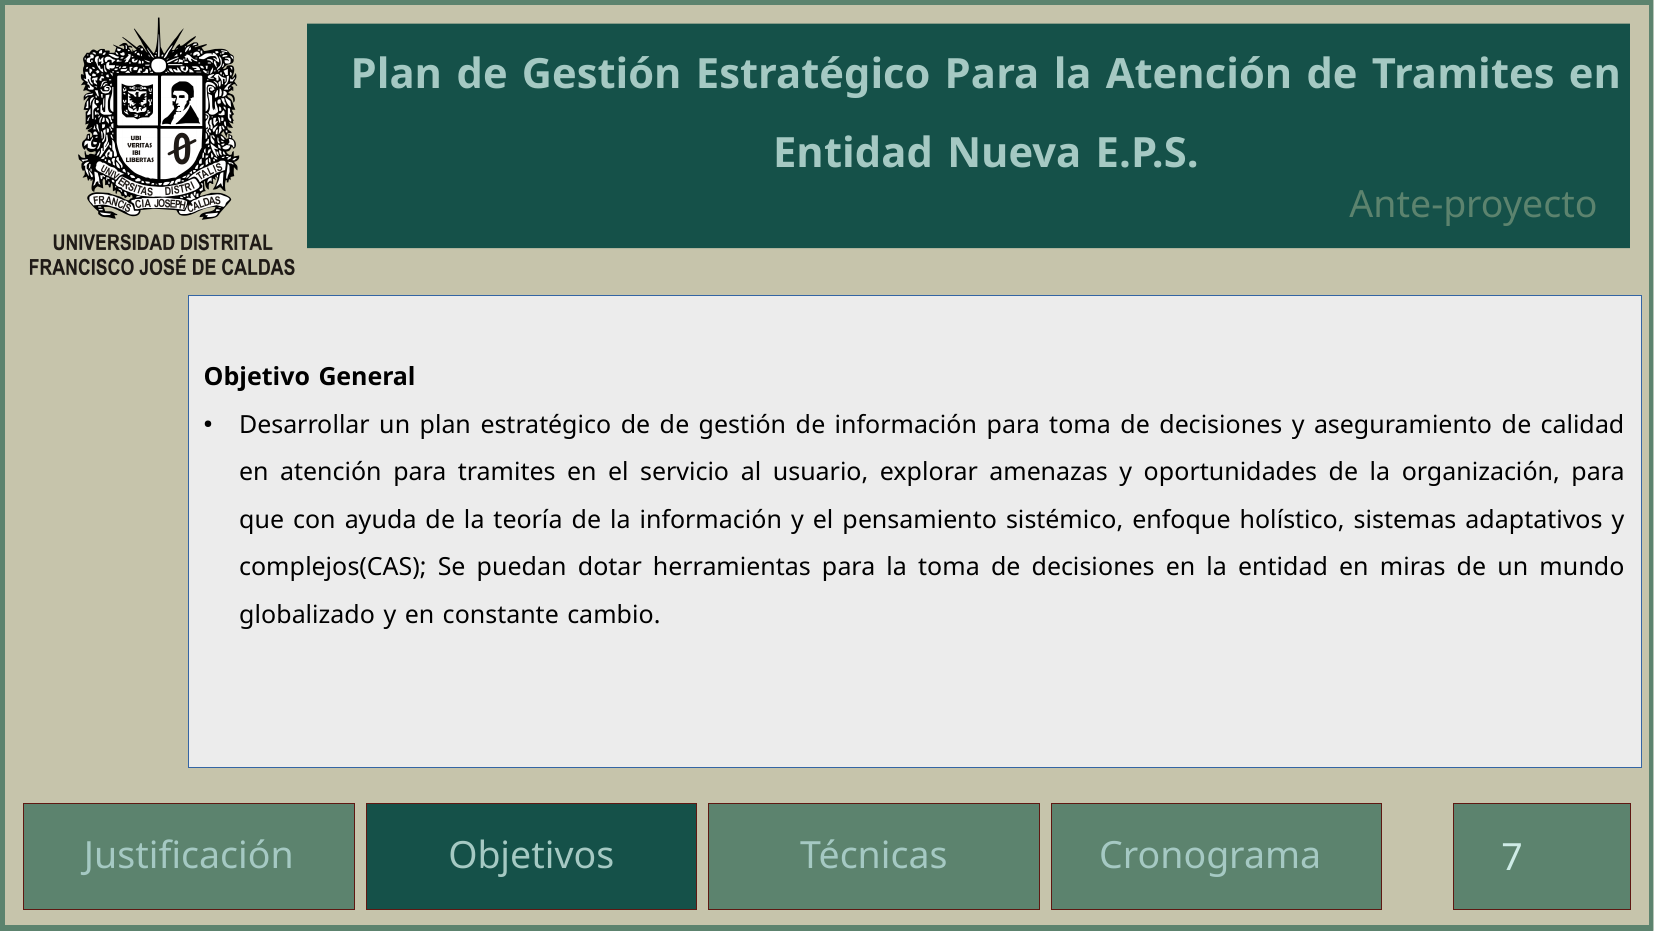

Plan de Gestión Estratégico Para la Atención de Tramites en Entidad Nueva E.P.S.
Ante-proyecto
Objetivo General
Desarrollar un plan estratégico de de gestión de información para toma de decisiones y aseguramiento de calidad en atención para tramites en el servicio al usuario, explorar amenazas y oportunidades de la organización, para que con ayuda de la teoría de la información y el pensamiento sistémico, enfoque holístico, sistemas adaptativos y complejos(CAS); Se puedan dotar herramientas para la toma de decisiones en la entidad en miras de un mundo globalizado y en constante cambio.
Justificación
Objetivos
Técnicas
Cronograma